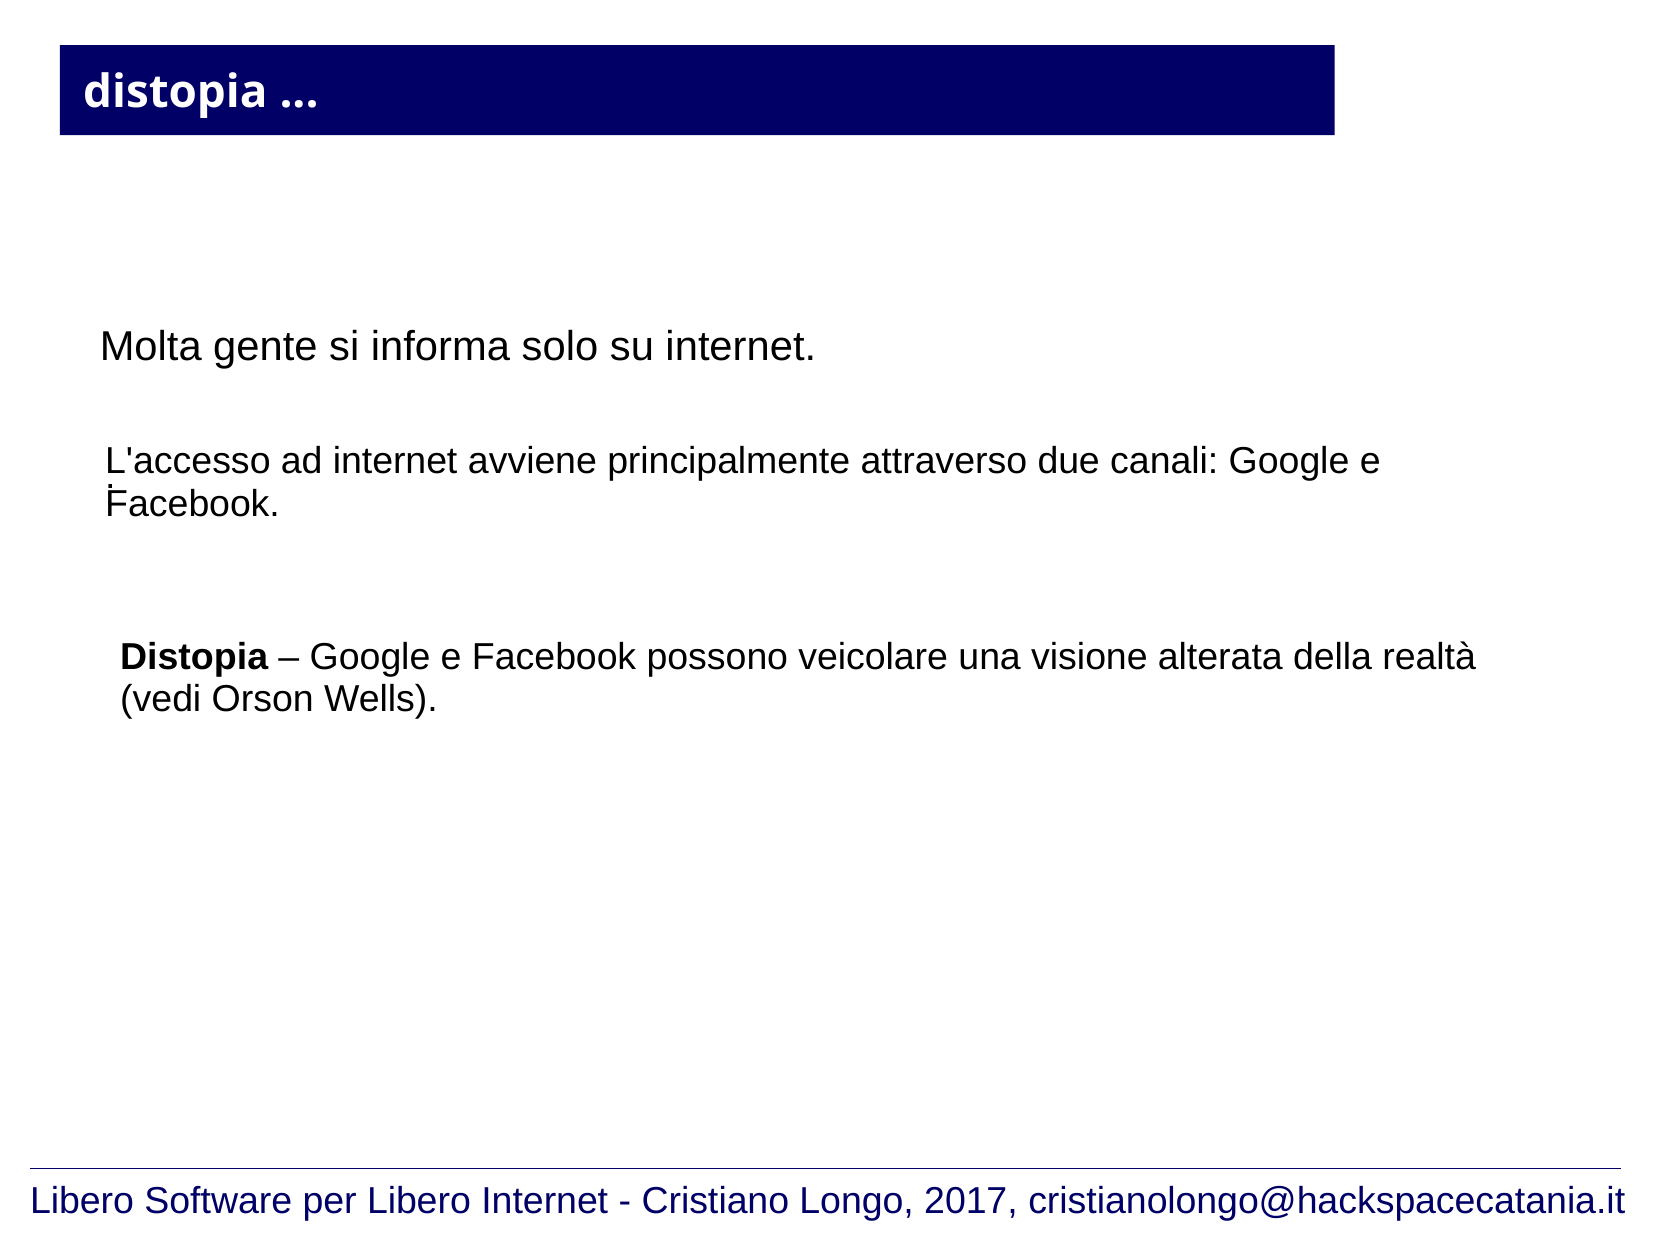

# distopia ...
Molta gente si informa solo su internet.
L'accesso ad internet avviene principalmente attraverso due canali: Google e Facebook.
.
Distopia – Google e Facebook possono veicolare una visione alterata della realtà (vedi Orson Wells).
Libero Software per Libero Internet - Cristiano Longo, 2017, cristianolongo@hackspacecatania.it